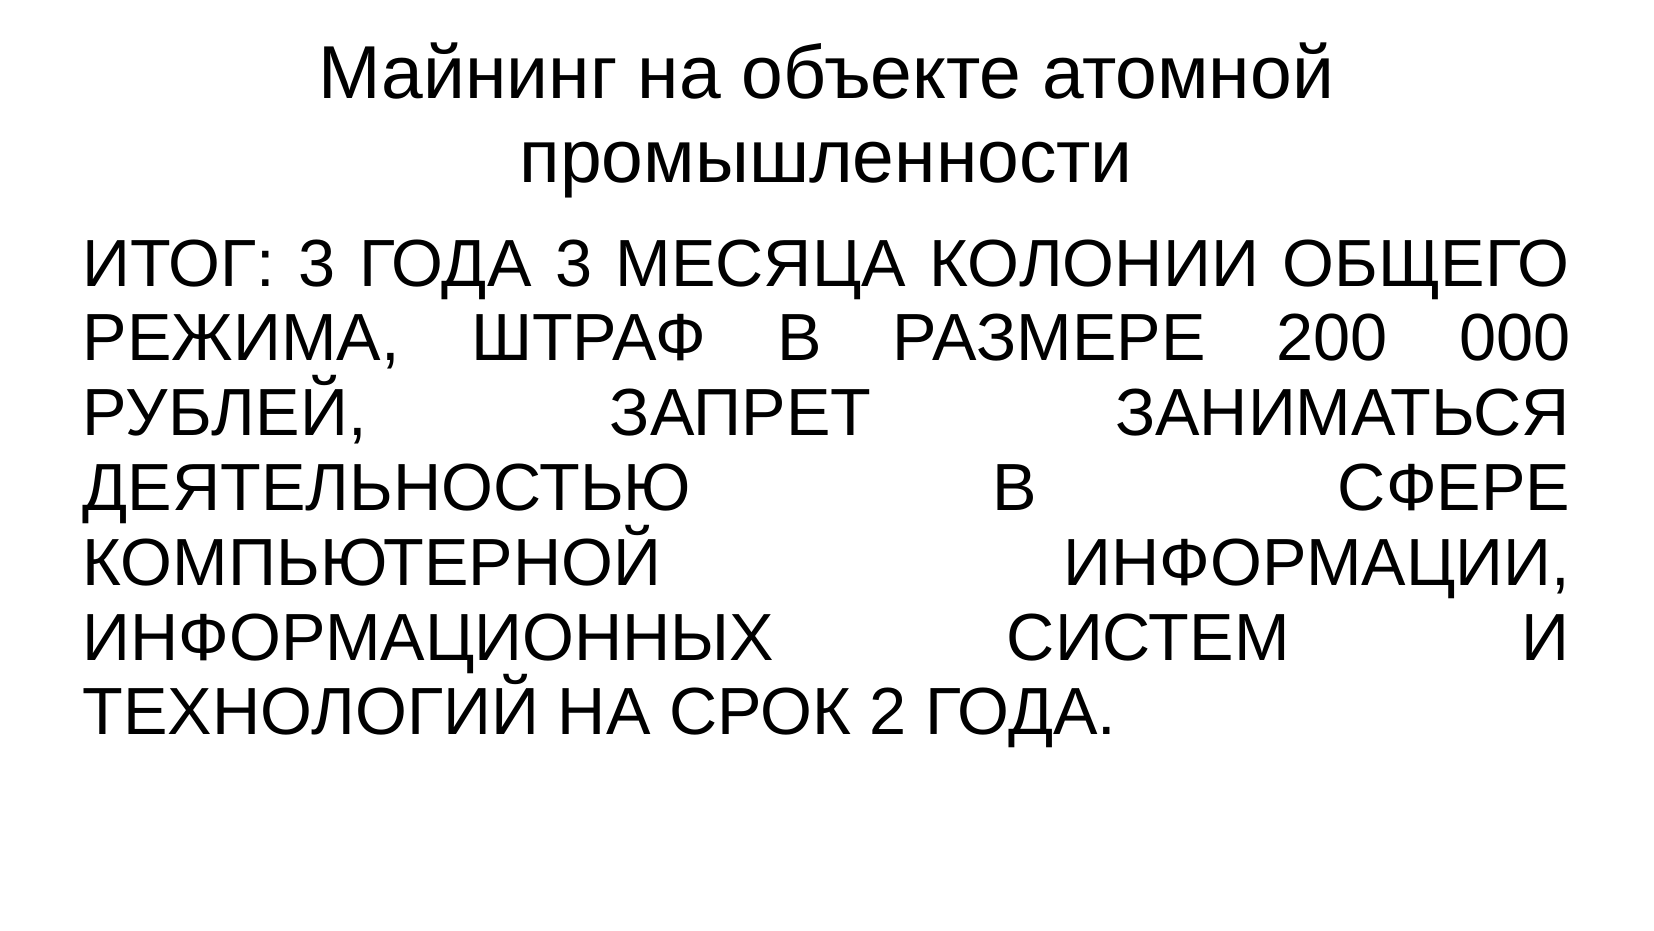

# Майнинг на объекте атомной промышленности
ИТОГ: 3 ГОДА 3 МЕСЯЦА КОЛОНИИ ОБЩЕГО РЕЖИМА, ШТРАФ В РАЗМЕРЕ 200 000 РУБЛЕЙ, ЗАПРЕТ ЗАНИМАТЬСЯ ДЕЯТЕЛЬНОСТЬЮ В СФЕРЕ КОМПЬЮТЕРНОЙ ИНФОРМАЦИИ, ИНФОРМАЦИОННЫХ СИСТЕМ И ТЕХНОЛОГИЙ НА СРОК 2 ГОДА.